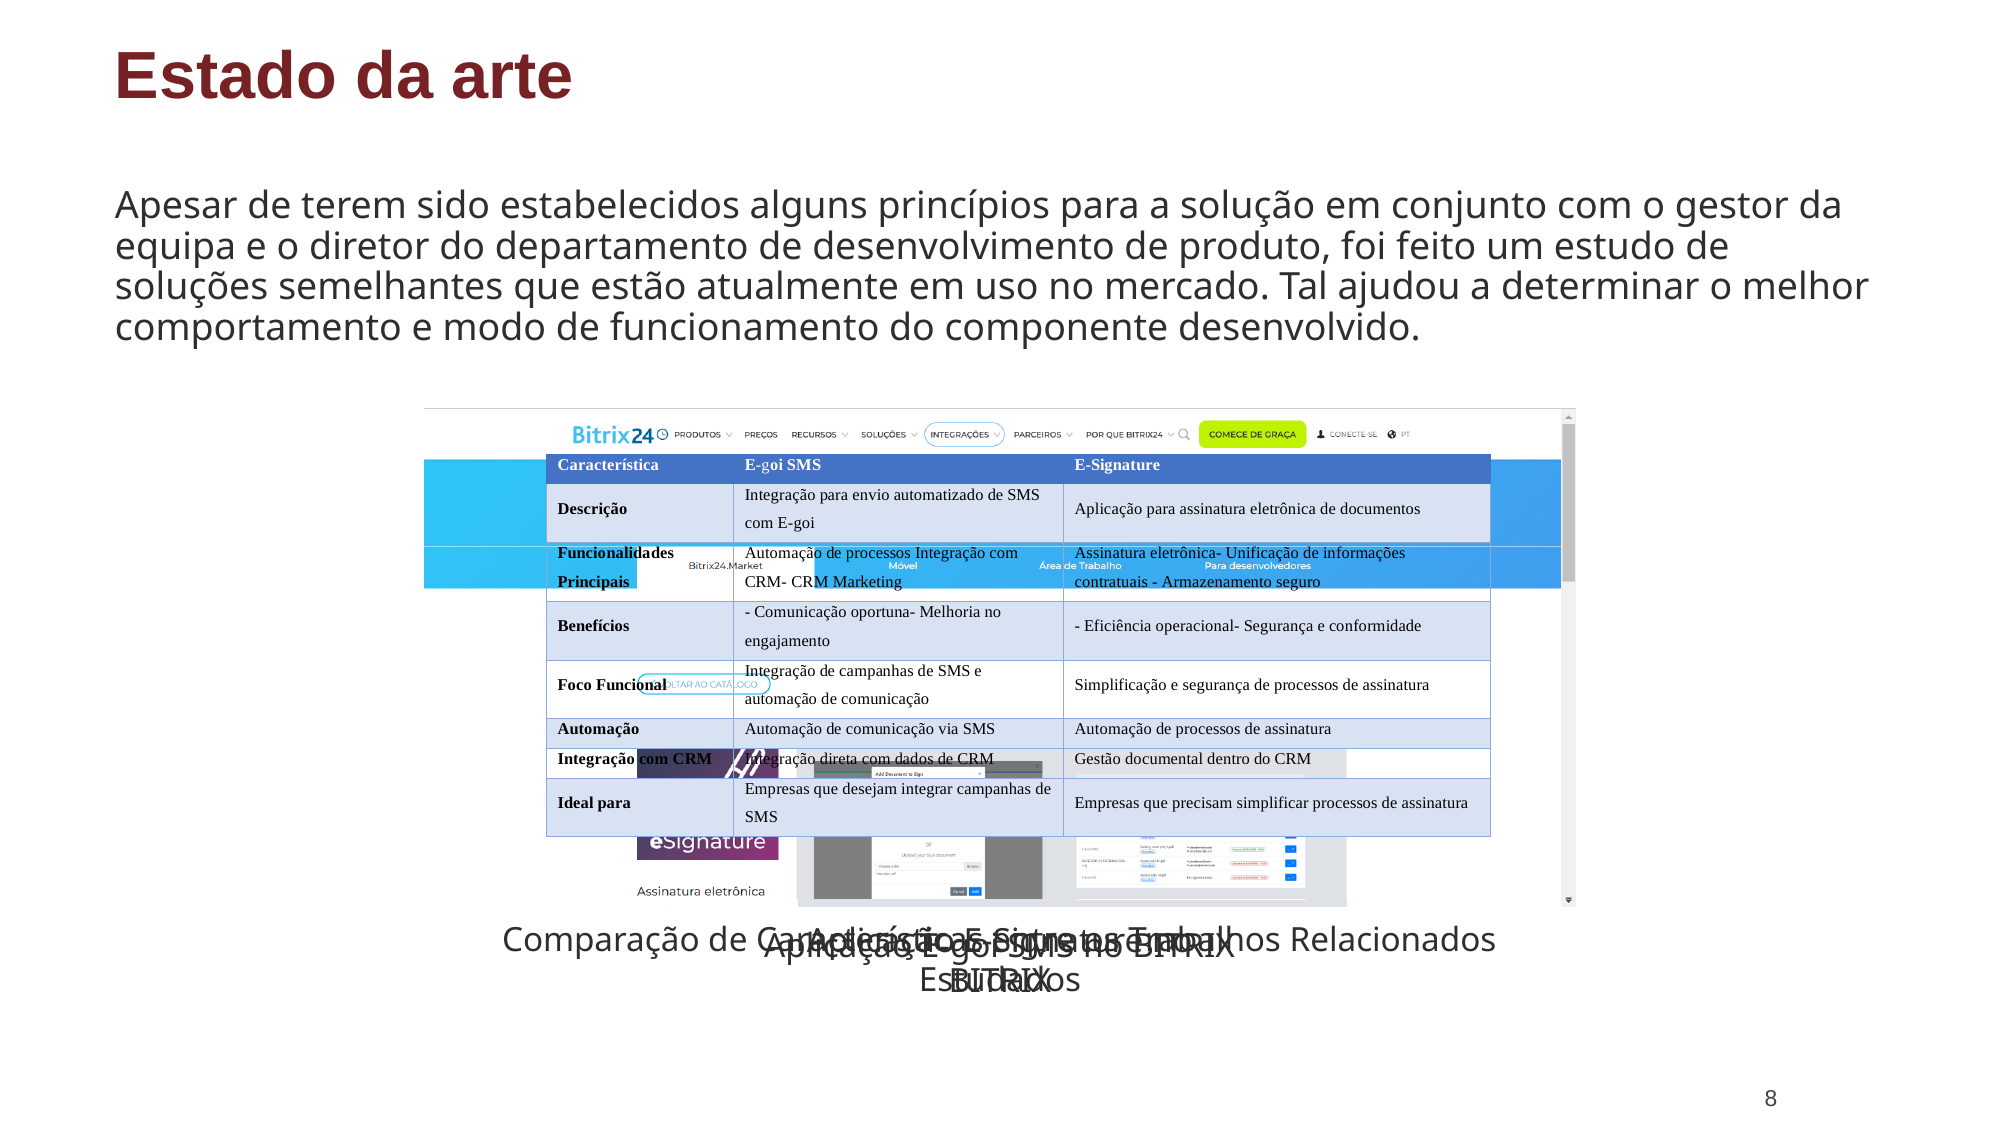

# Estado da arte
Apesar de terem sido estabelecidos alguns princípios para a solução em conjunto com o gestor da equipa e o diretor do departamento de desenvolvimento de produto, foi feito um estudo de soluções semelhantes que estão atualmente em uso no mercado. Tal ajudou a determinar o melhor comportamento e modo de funcionamento do componente desenvolvido.
Comparação de Características entre os Trabalhos Relacionados Estudados
Aplicação E-Signature no BITRIX
Aplicação E-goi SMS no BITRIX